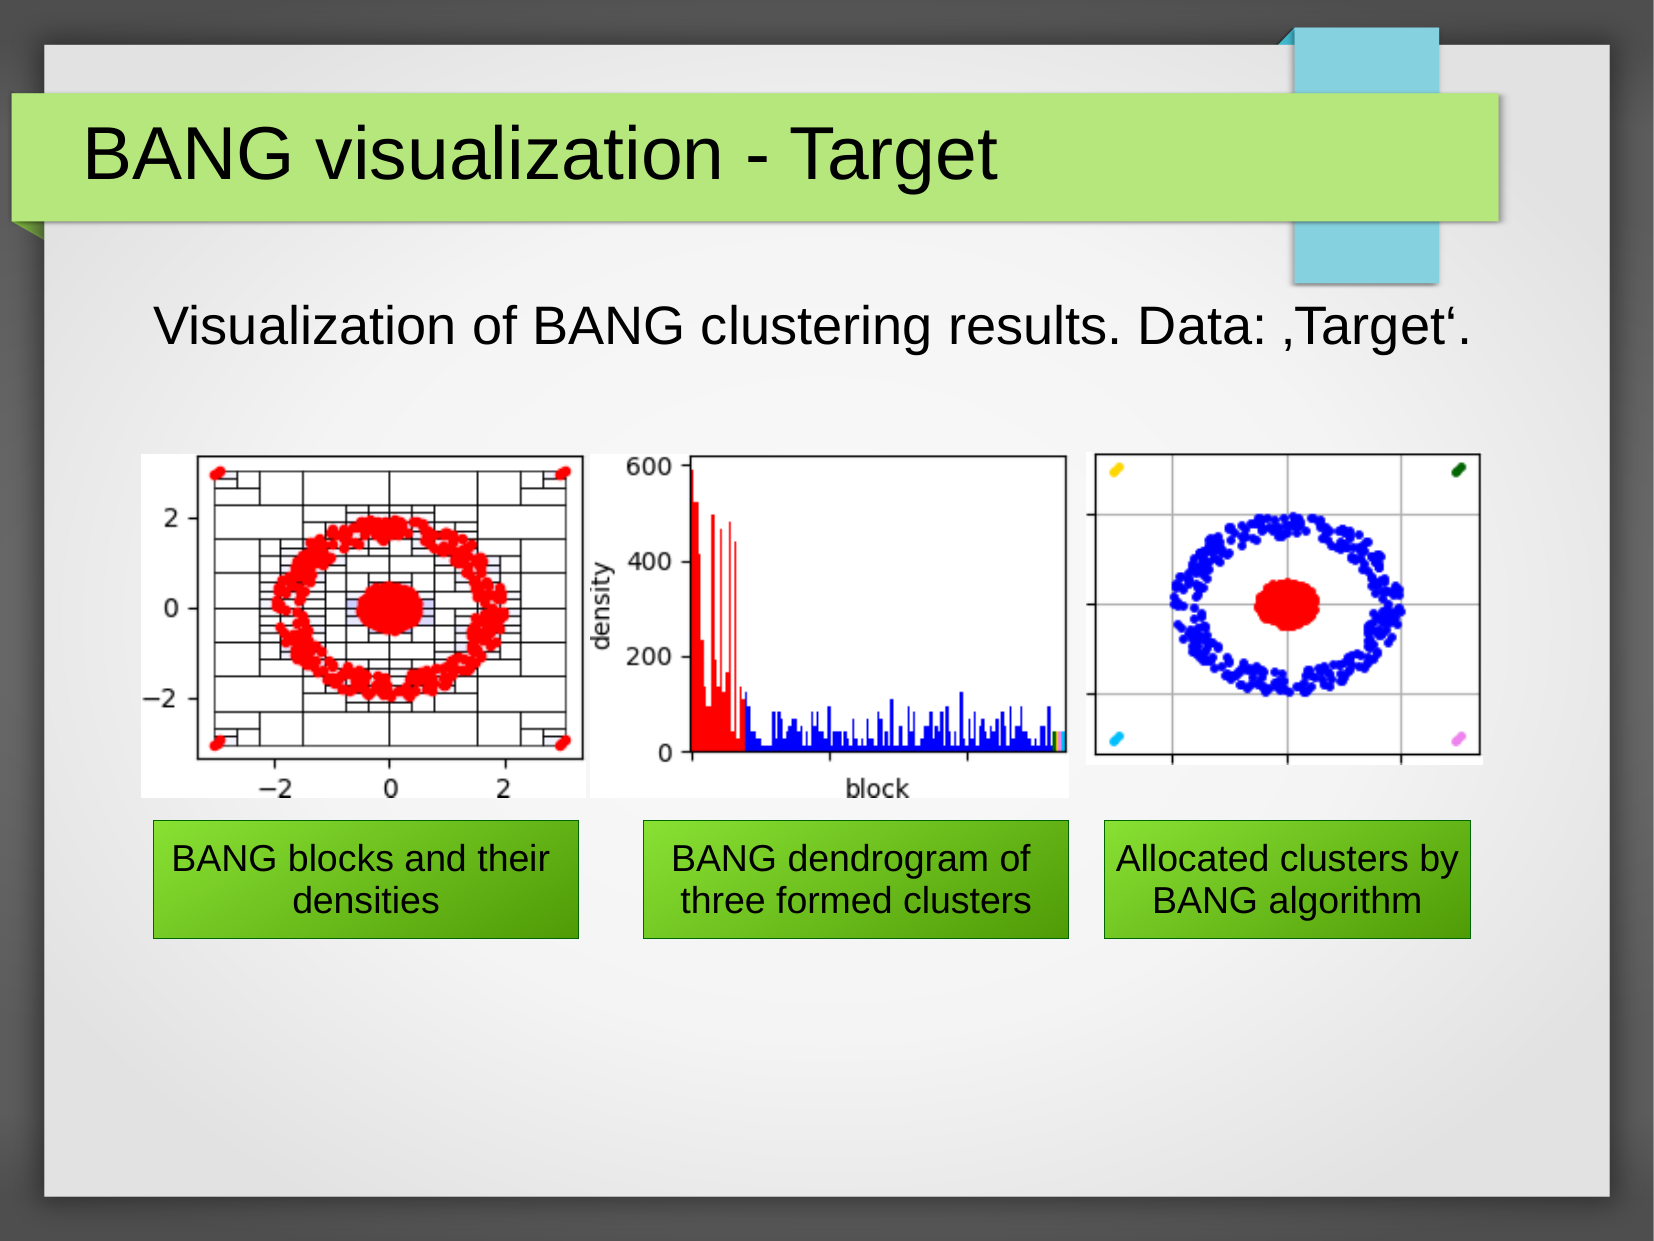

# BANG visualization - Target
Visualization of BANG clustering results. Data: ‚Target‘.
BANG blocks and their
densities
BANG dendrogram of
three formed clusters
Allocated clusters by
BANG algorithm